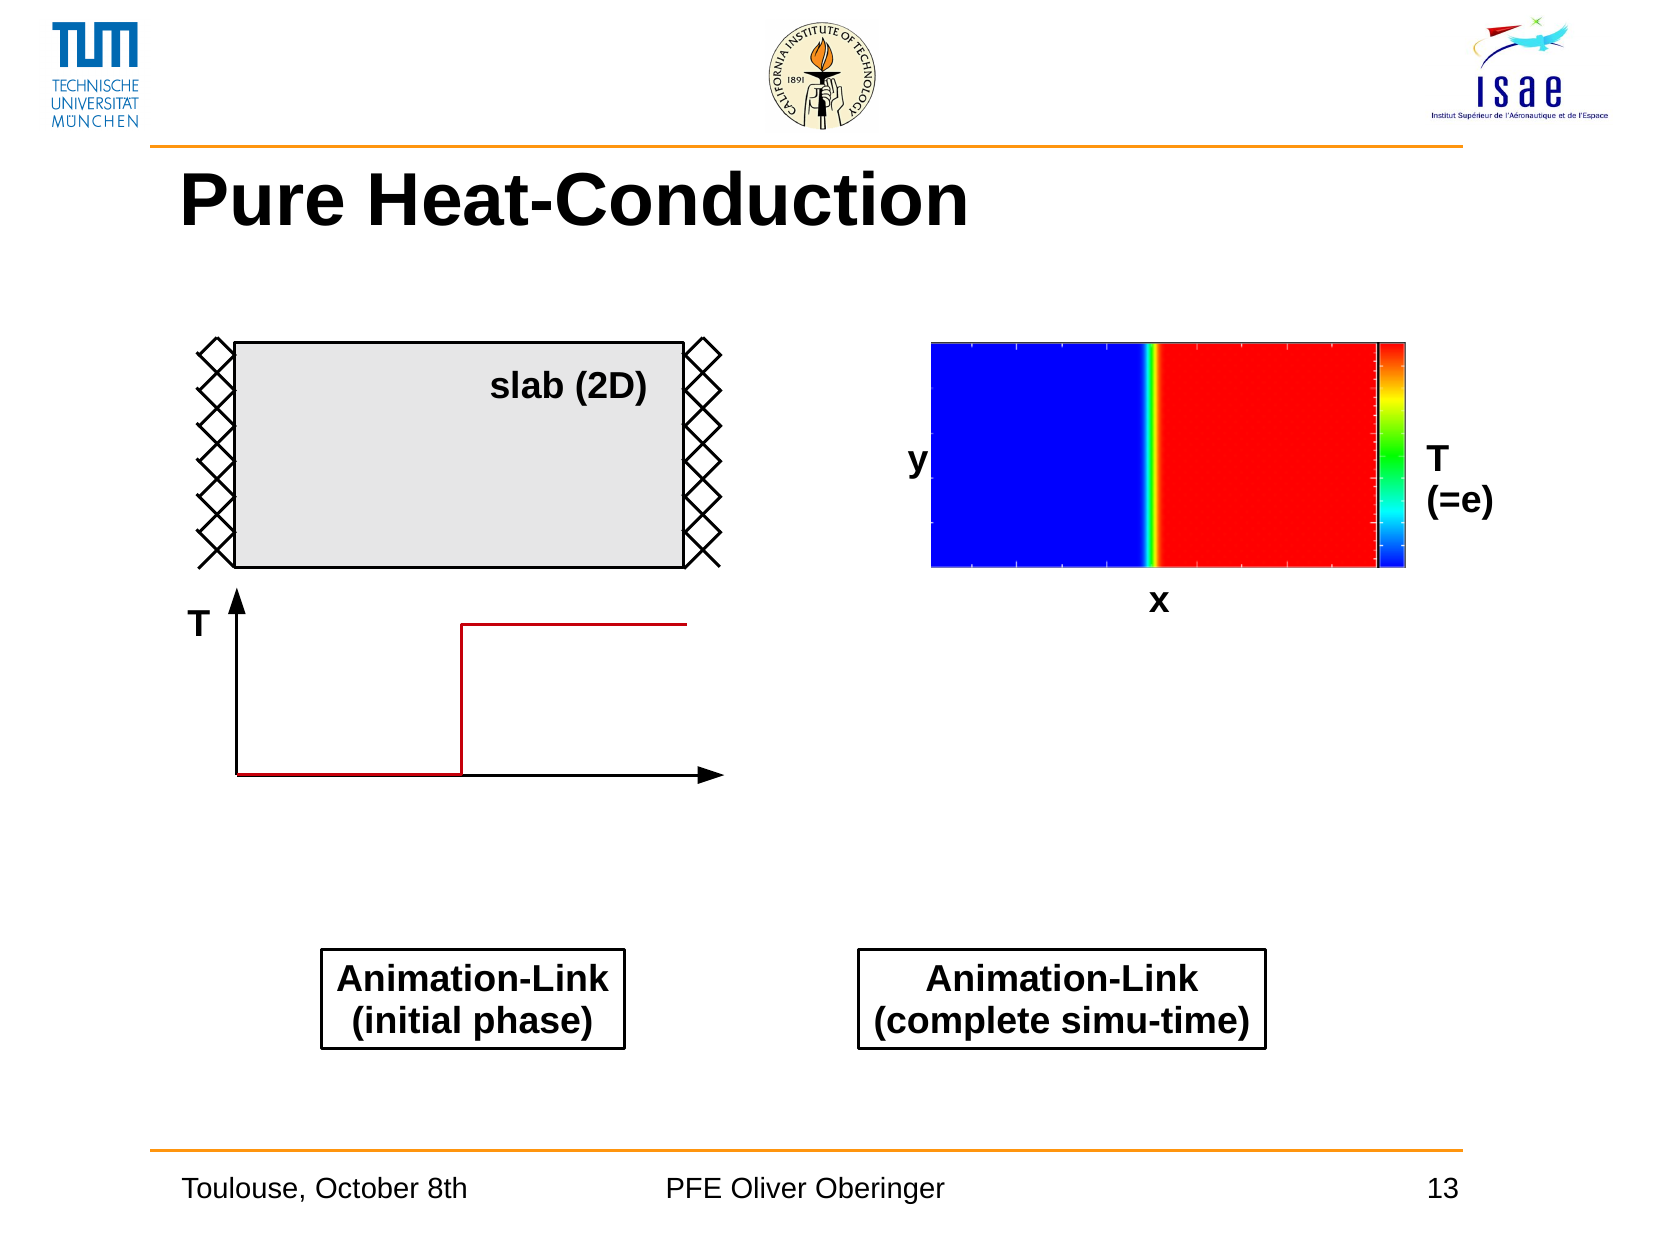

Pure Heat-Conduction
slab (2D)
y
T
(=e)
x
T
Animation-Link
(initial phase)
Animation-Link
(complete simu-time)
Toulouse, October 8th
PFE Oliver Oberinger
13